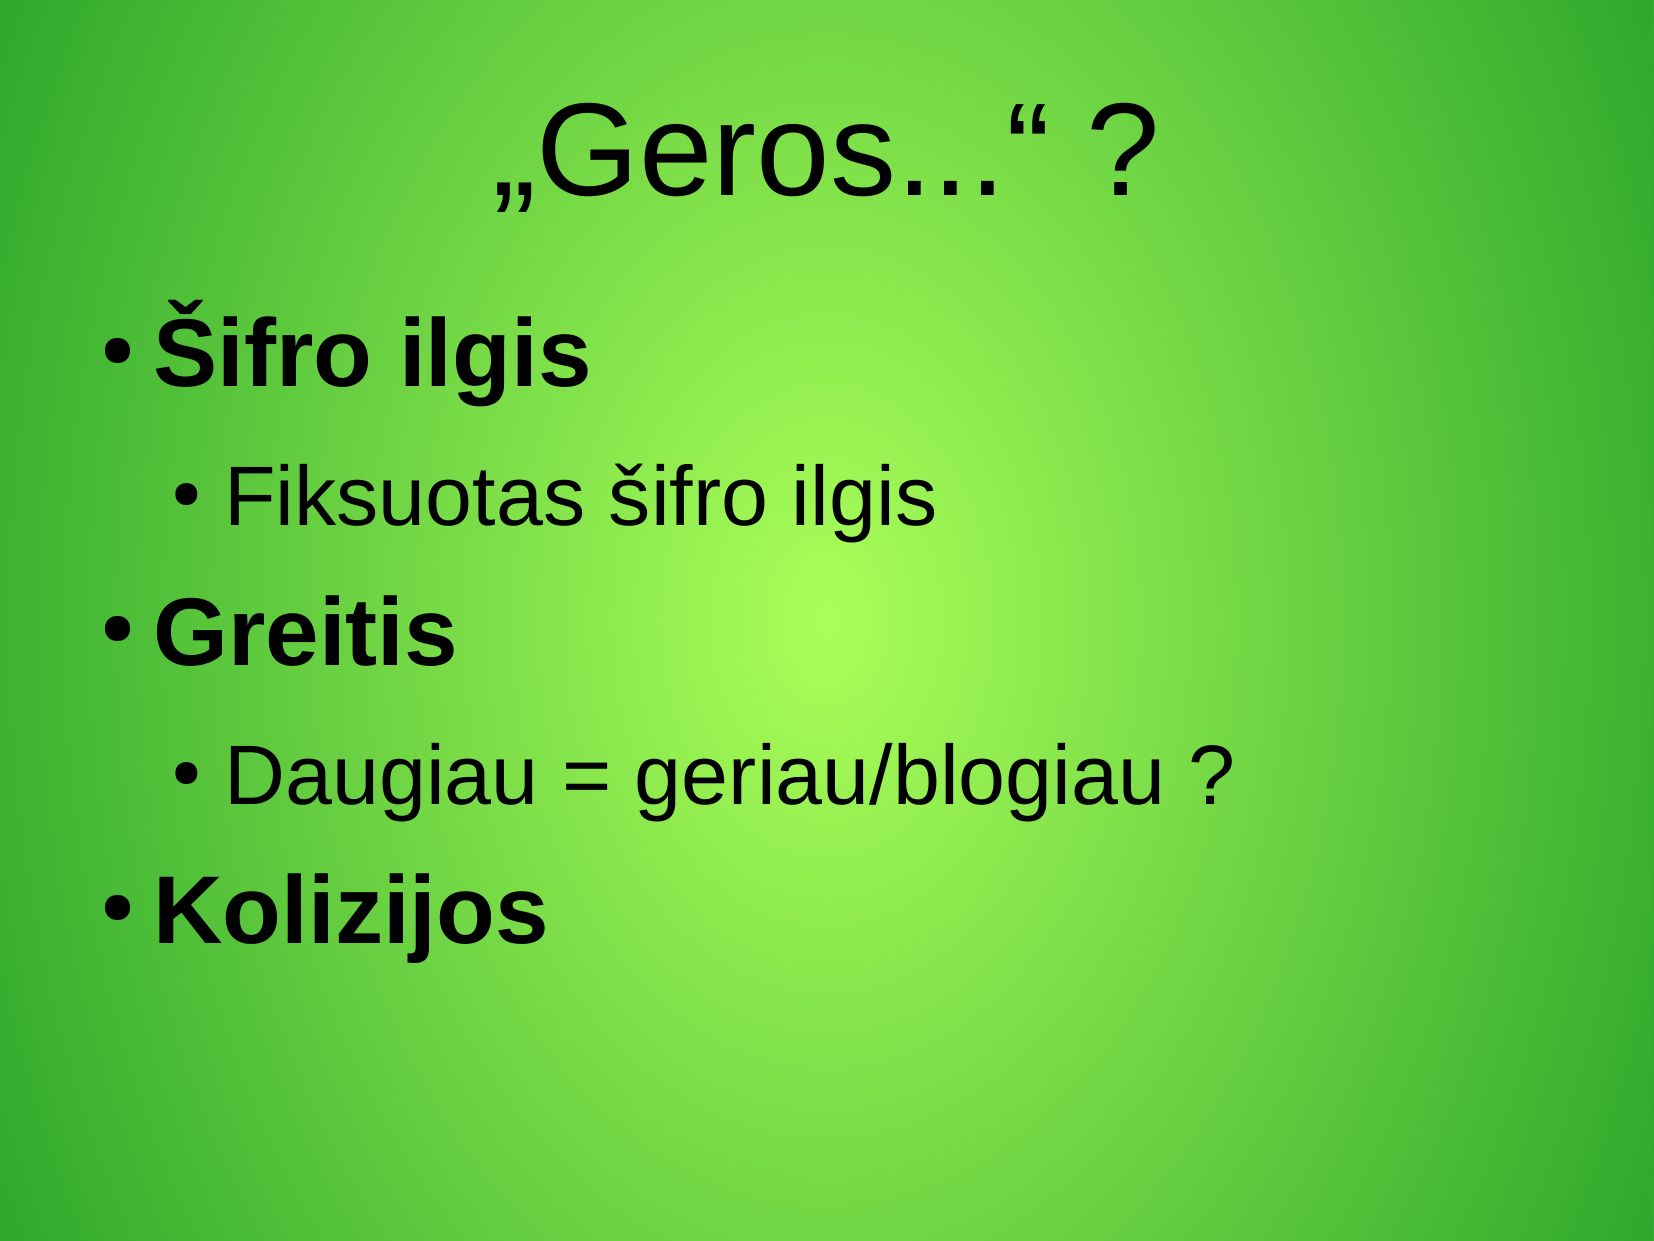

# „Geros...“ ?
Šifro ilgis
Fiksuotas šifro ilgis
Greitis
Daugiau = geriau/blogiau ?
Kolizijos